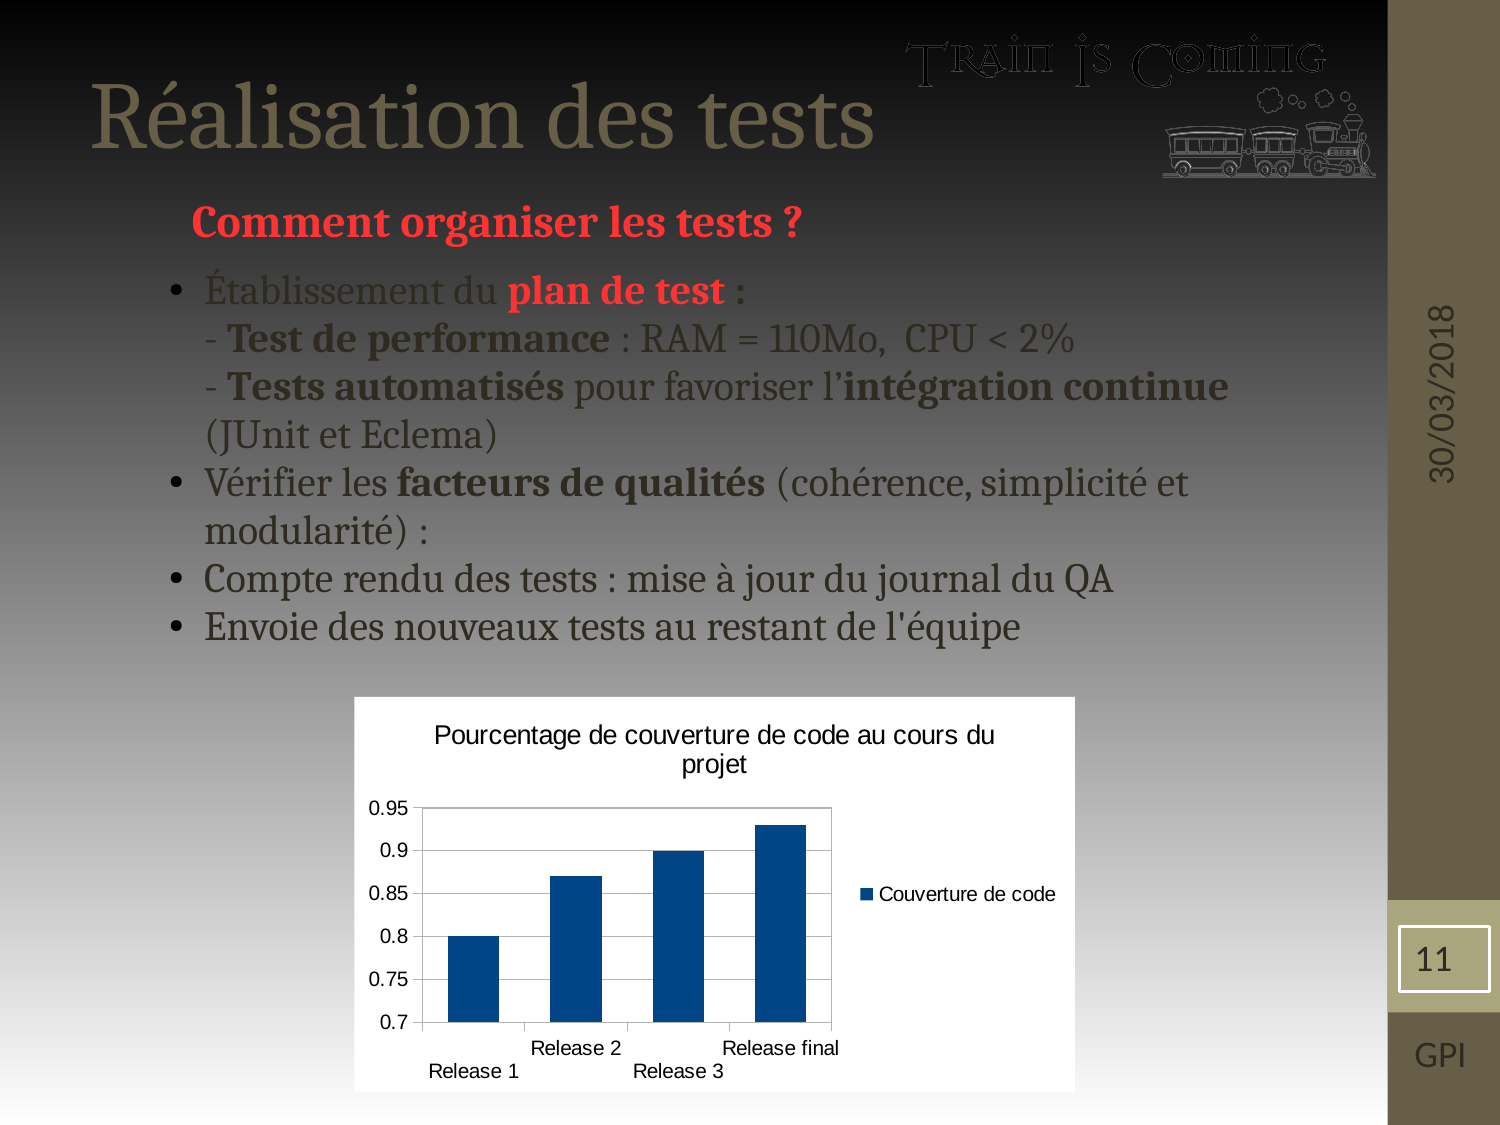

# Réalisation des tests
Comment organiser les tests ?
Établissement du plan de test :
- Test de performance : RAM = 110Mo, CPU < 2%
- Tests automatisés pour favoriser l’intégration continue (JUnit et Eclema)
Vérifier les facteurs de qualités (cohérence, simplicité et modularité) :
Compte rendu des tests : mise à jour du journal du QA
Envoie des nouveaux tests au restant de l'équipe
30/03/2018
### Chart: Pourcentage de couverture de code au cours du projet
| Category | Couverture de code |
|---|---|
| Release 1 | 0.8 |
| Release 2 | 0.87 |
| Release 3 | 0.9 |
| Release final | 0.93 |
GPI